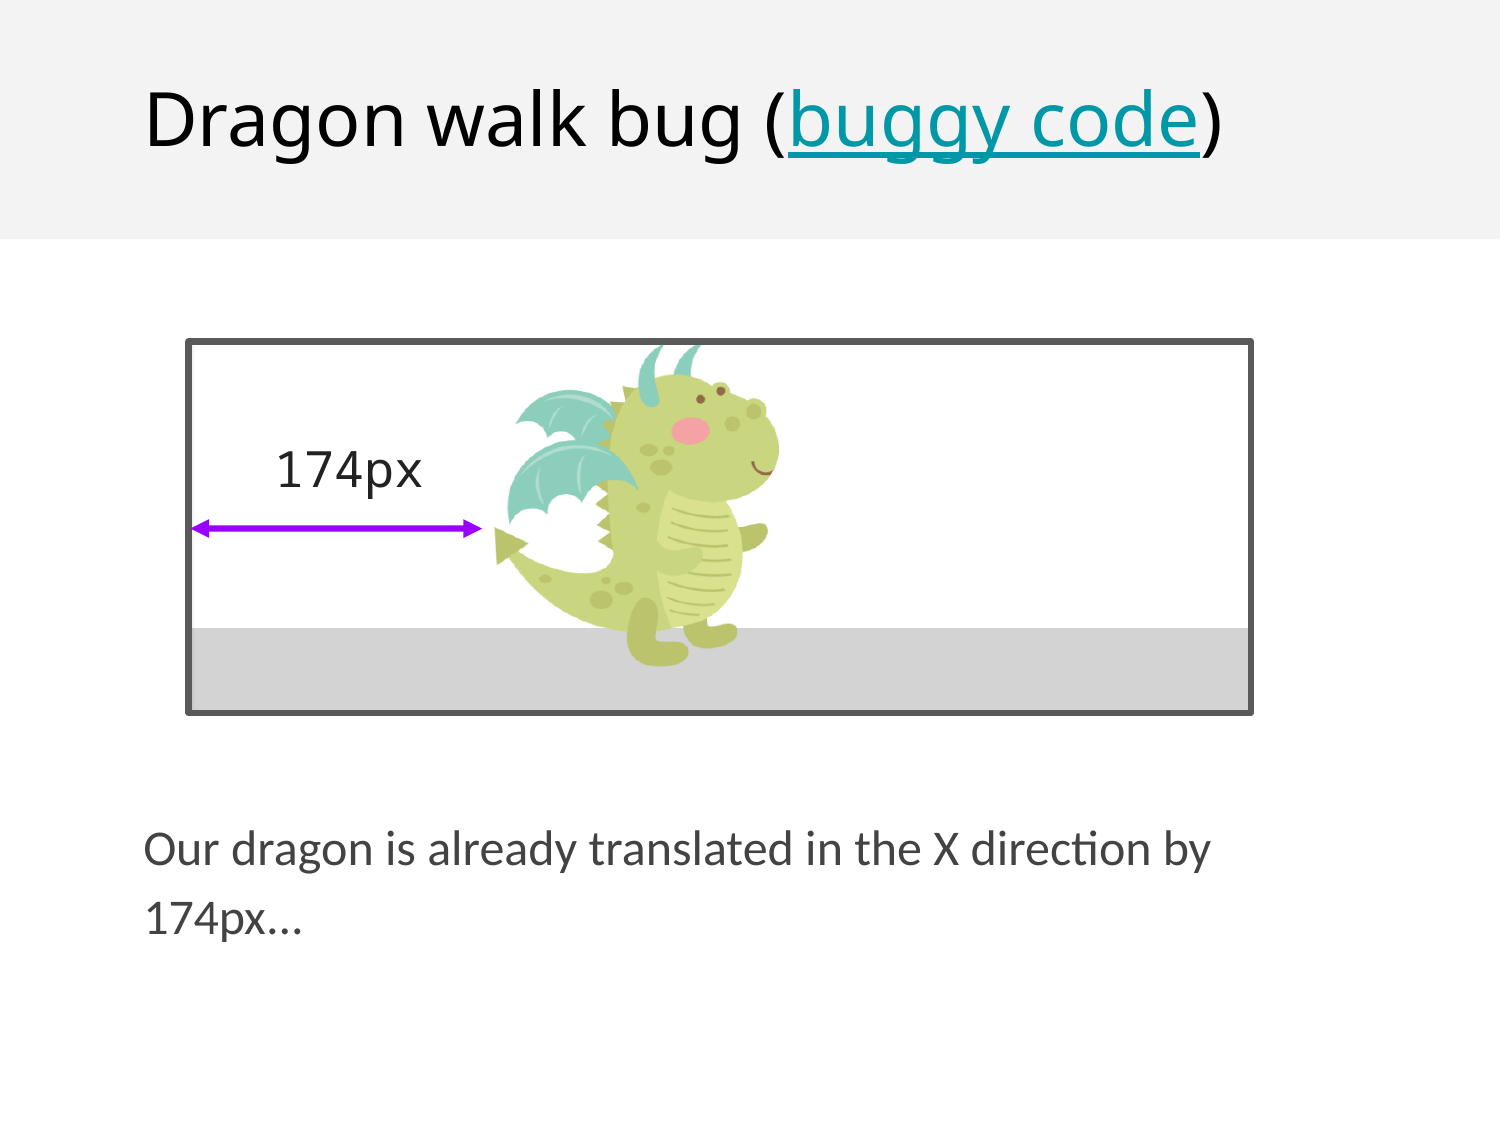

# Dragon walk bug (buggy code)
174px
Our dragon is already translated in the X direction by 174px...